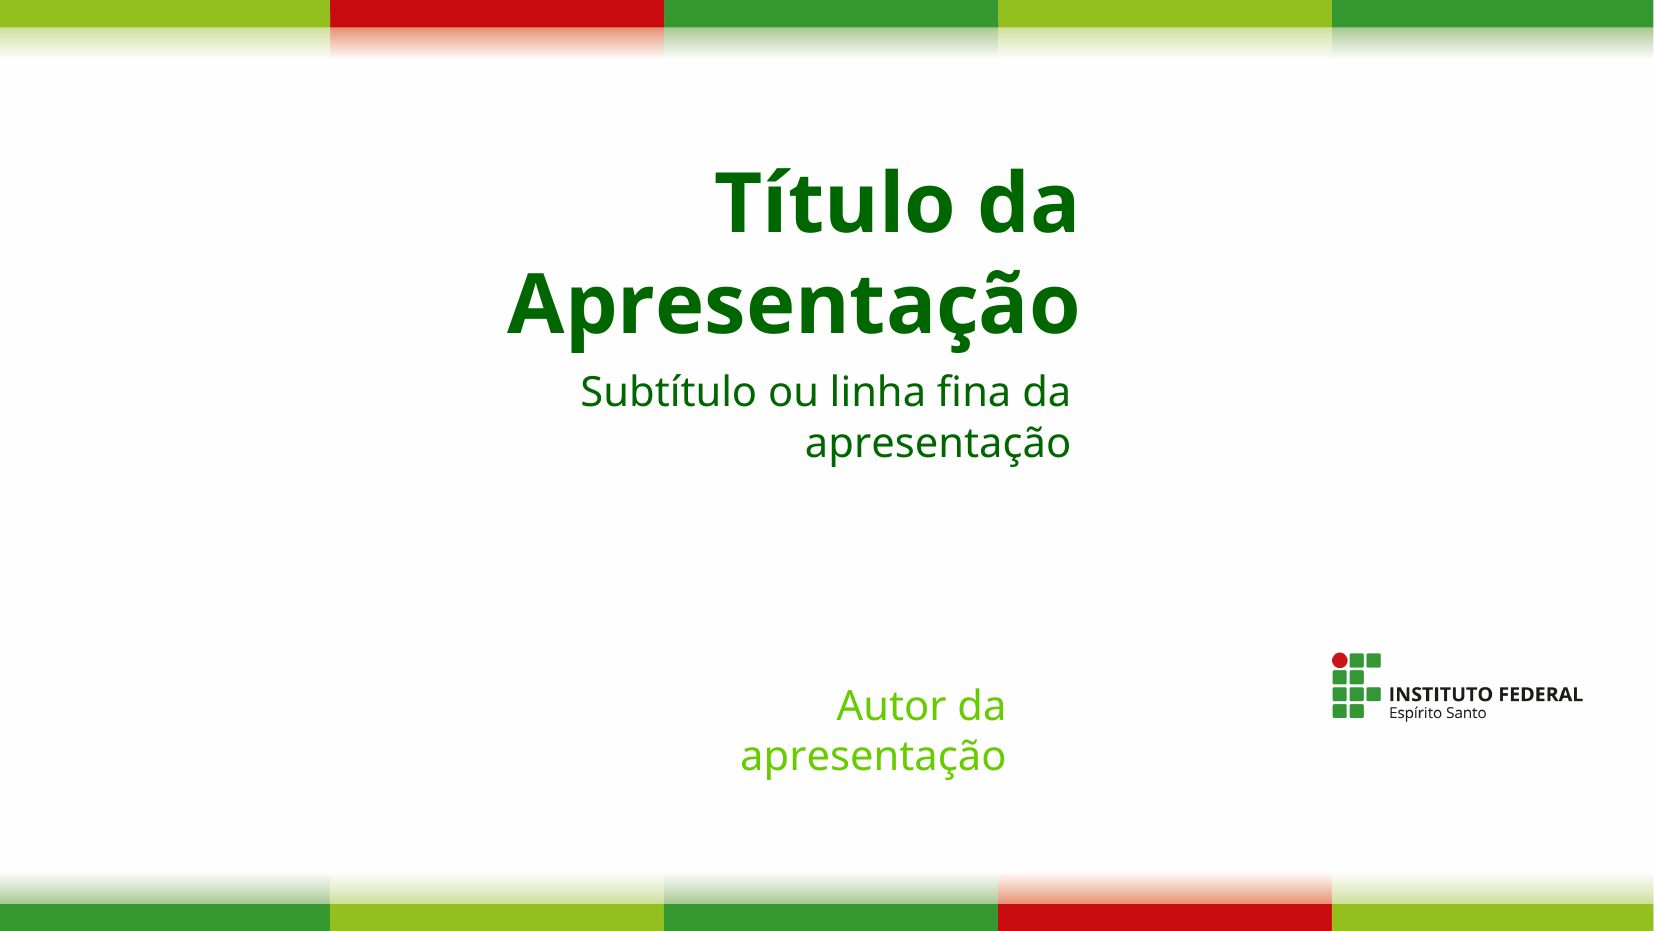

Título da
Apresentação
Subtítulo ou linha fina da apresentação
Autor da apresentação